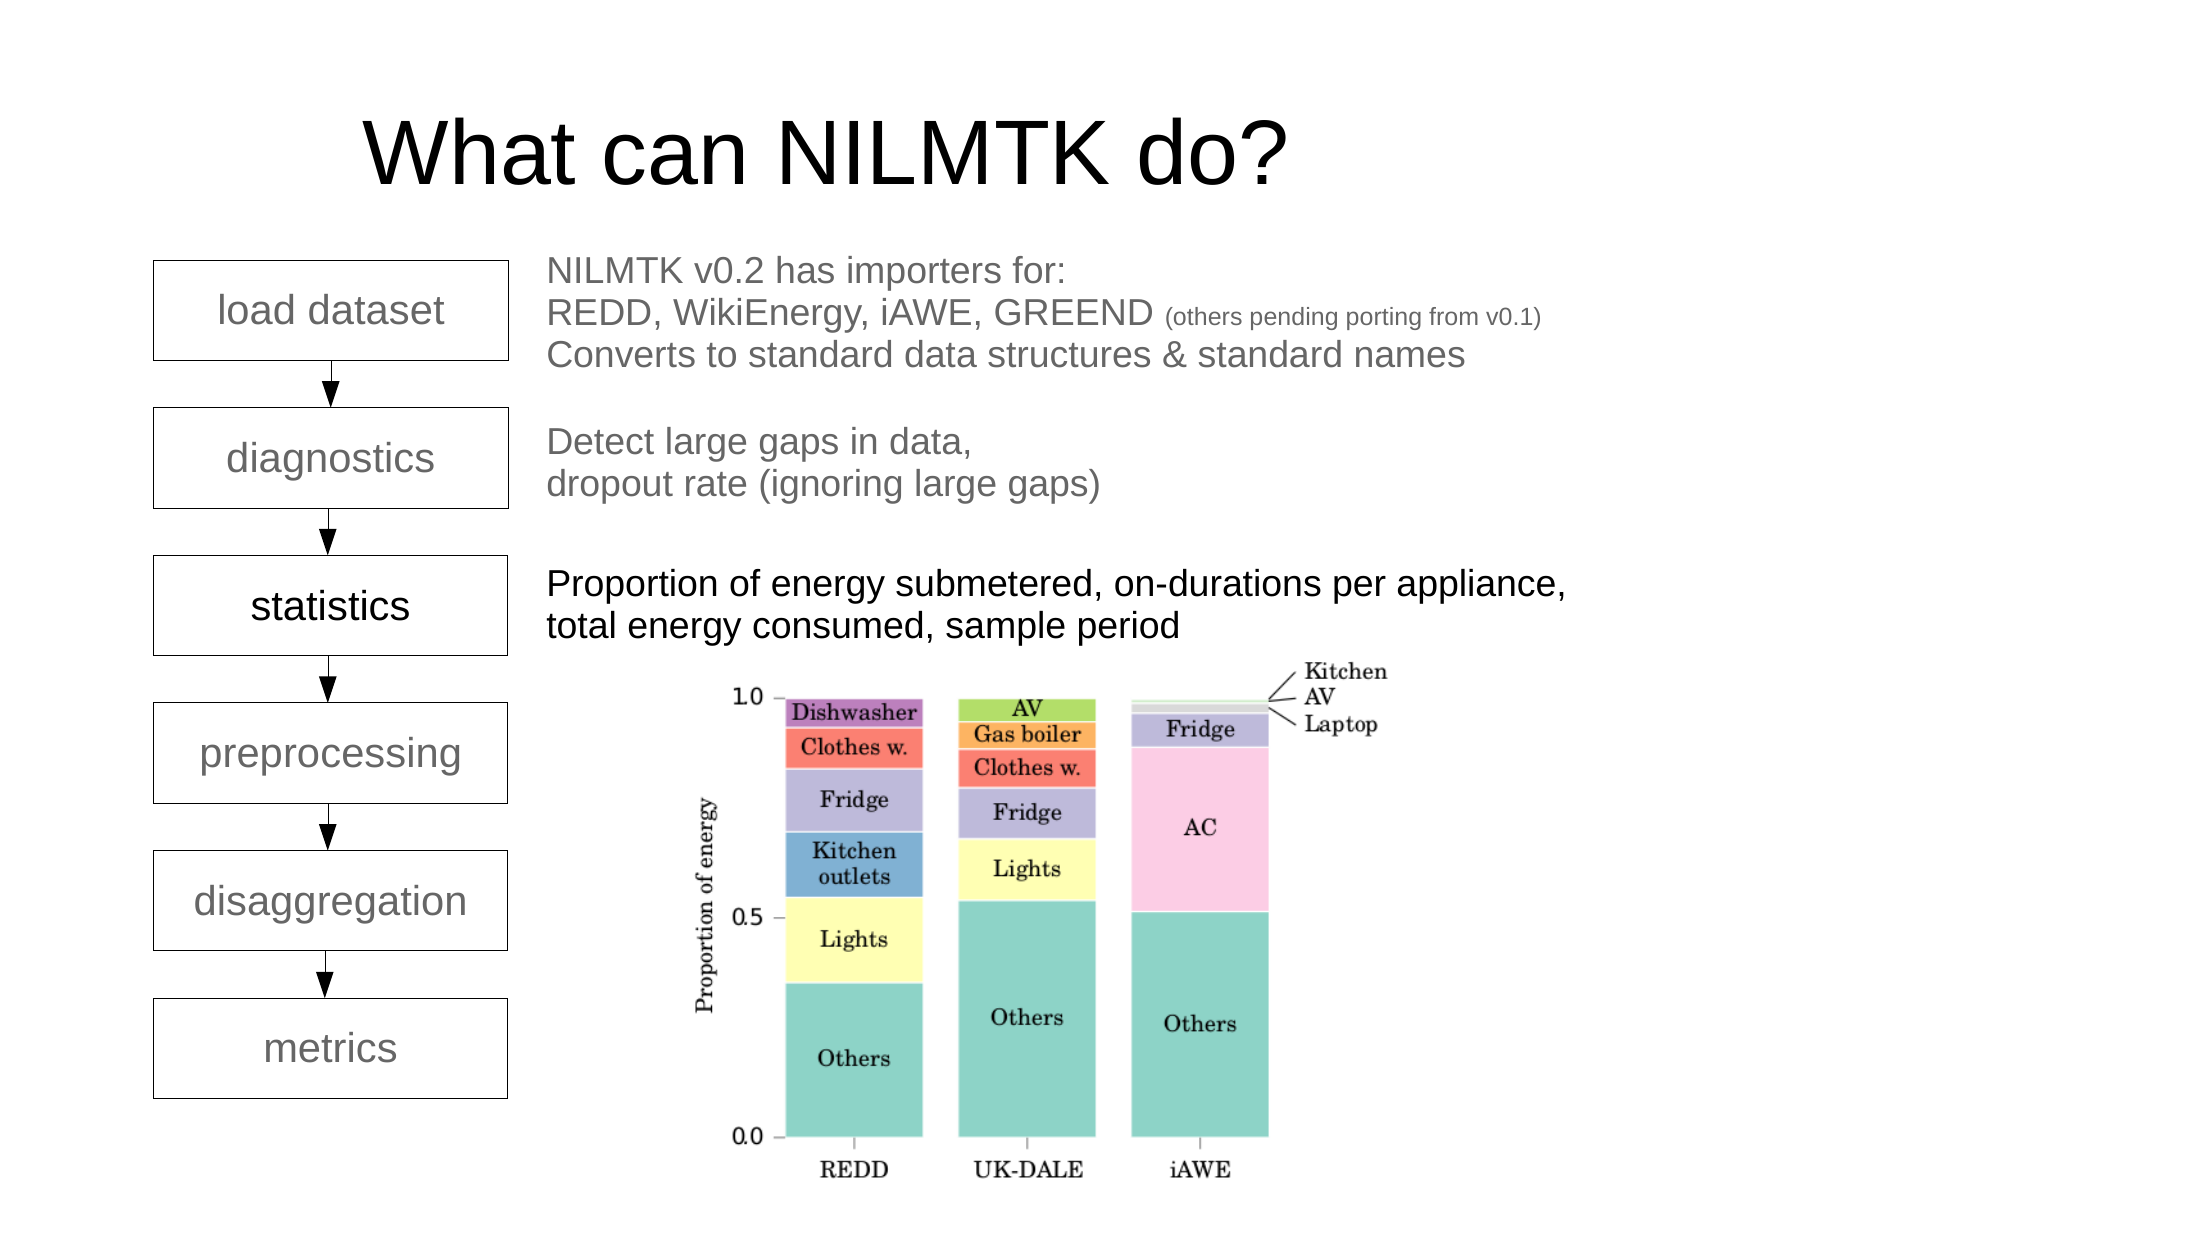

# What can NILMTK do?
NILMTK v0.2 has importers for:
REDD, WikiEnergy, iAWE, GREEND (others pending porting from v0.1)
Converts to standard data structures & standard names
load dataset
diagnostics
Detect large gaps in data,
dropout rate (ignoring large gaps)
Proportion of energy submetered, on-durations per appliance,
total energy consumed, sample period
statistics
preprocessing
disaggregation
metrics